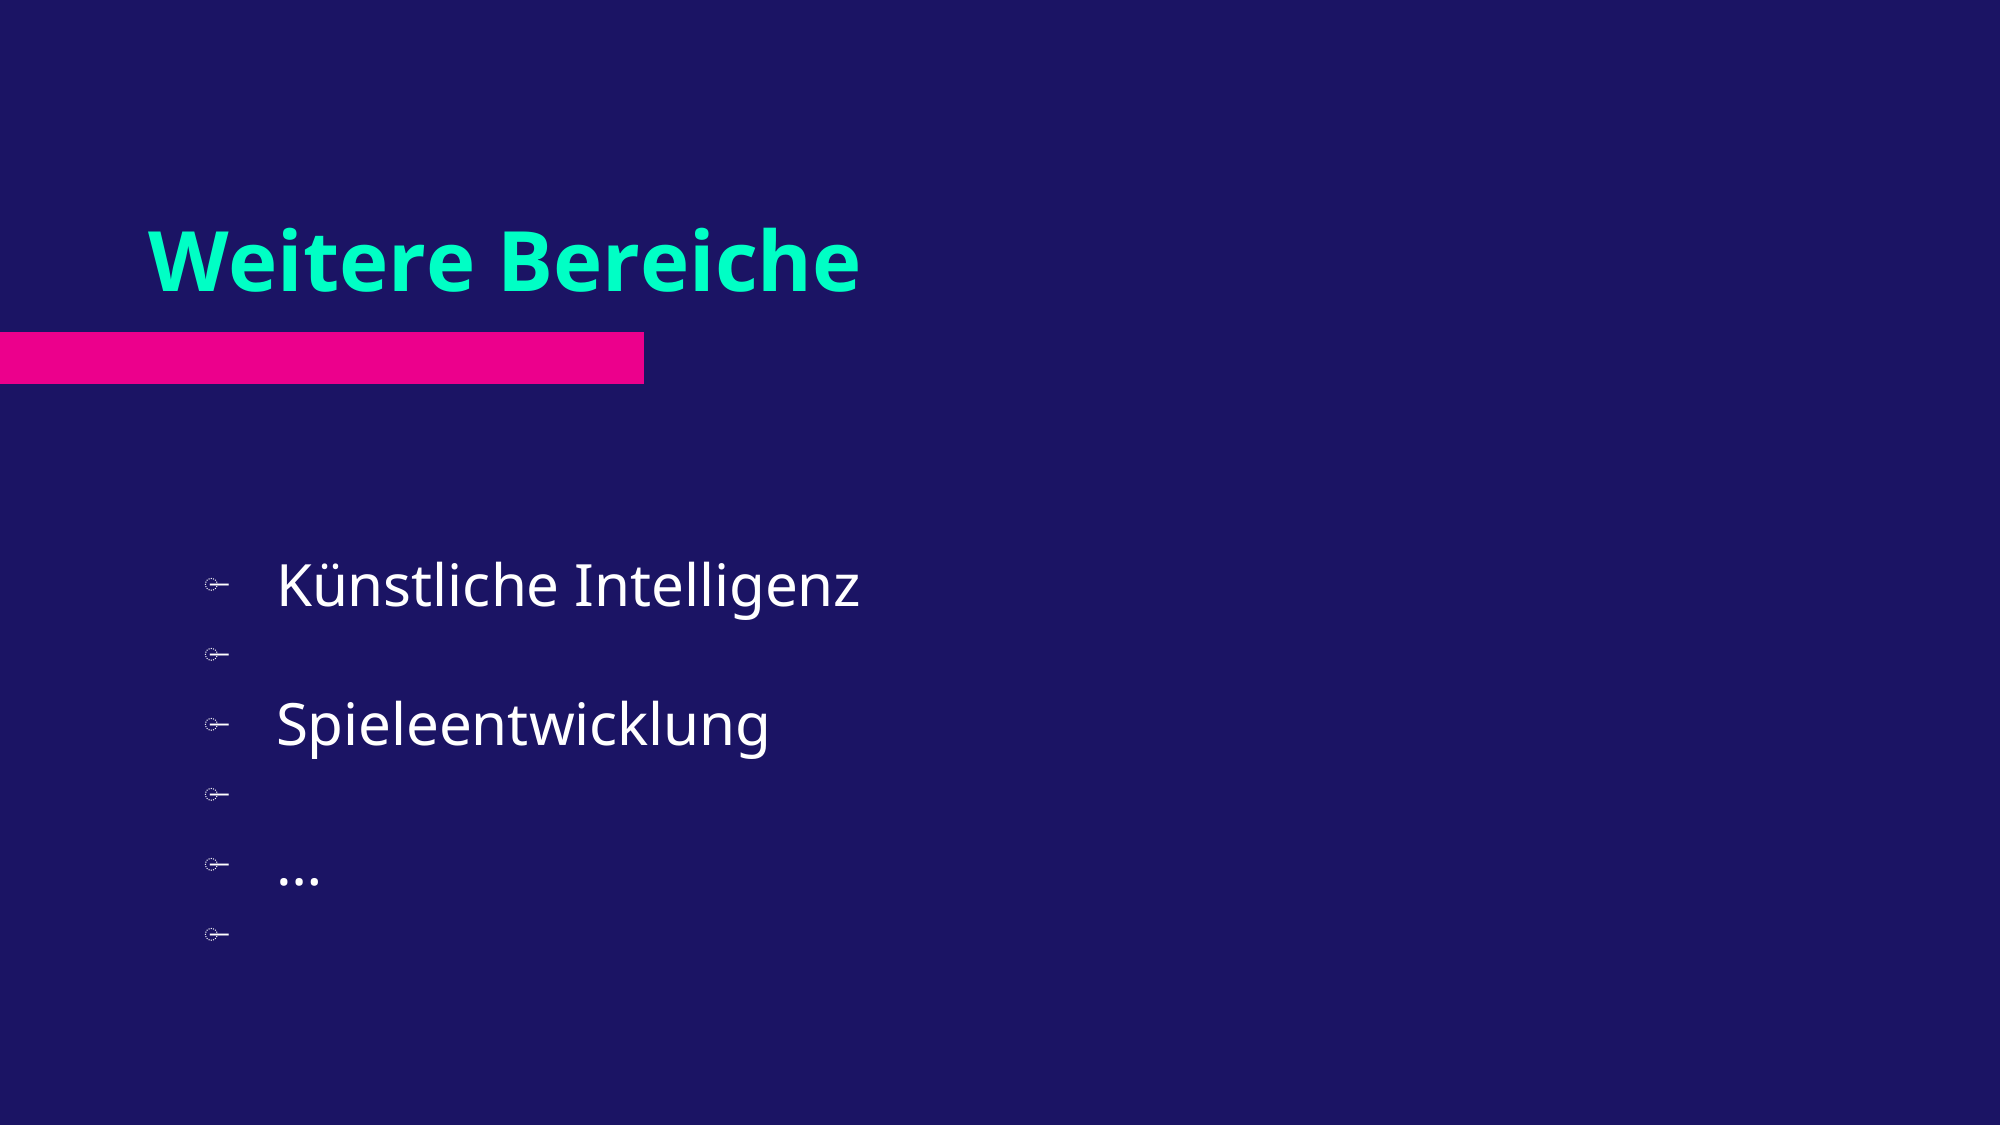

Weitere Bereiche
# Künstliche Intelligenz
Spieleentwicklung
…